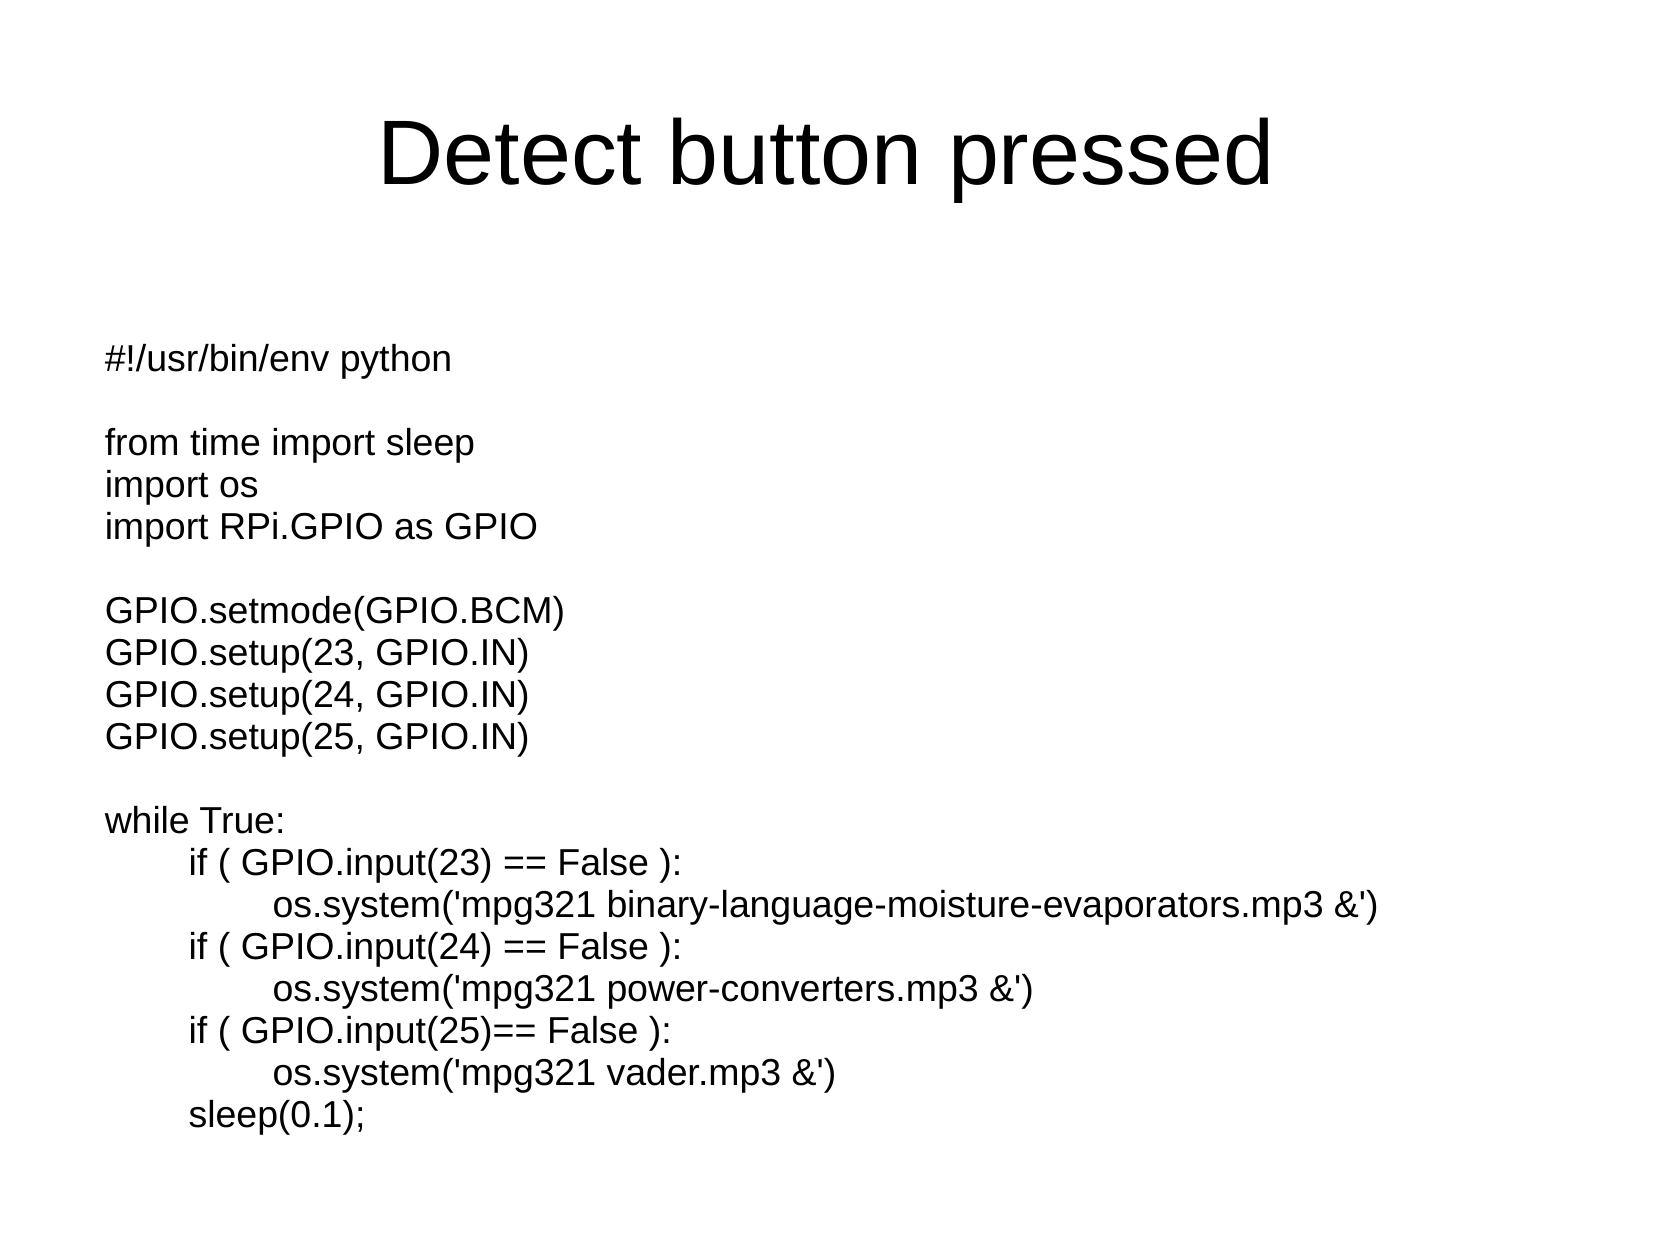

# Detect button pressed
#!/usr/bin/env python
from time import sleep
import os
import RPi.GPIO as GPIO
GPIO.setmode(GPIO.BCM)
GPIO.setup(23, GPIO.IN)
GPIO.setup(24, GPIO.IN)
GPIO.setup(25, GPIO.IN)
while True:
 if ( GPIO.input(23) == False ):
 os.system('mpg321 binary-language-moisture-evaporators.mp3 &')
 if ( GPIO.input(24) == False ):
 os.system('mpg321 power-converters.mp3 &')
 if ( GPIO.input(25)== False ):
 os.system('mpg321 vader.mp3 &')
 sleep(0.1);